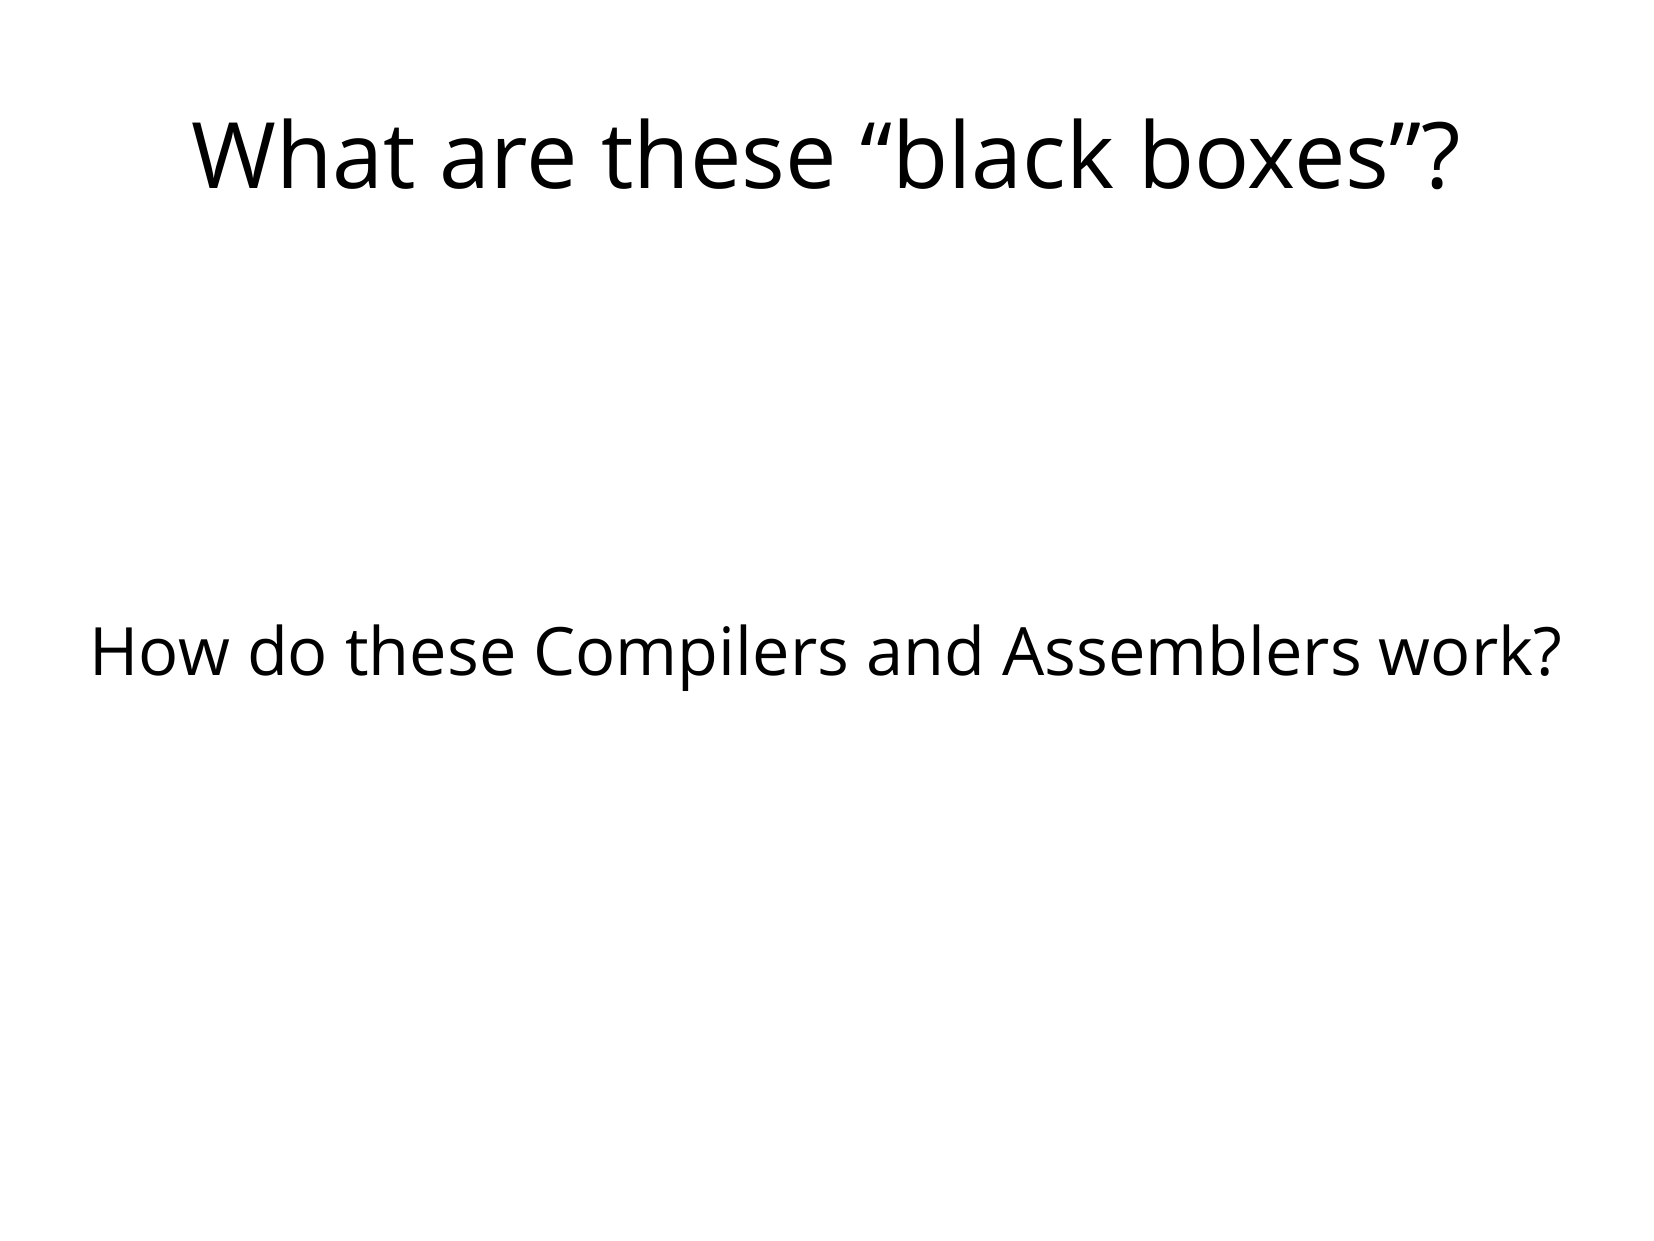

# What are these “black boxes”?
How do these Compilers and Assemblers work?